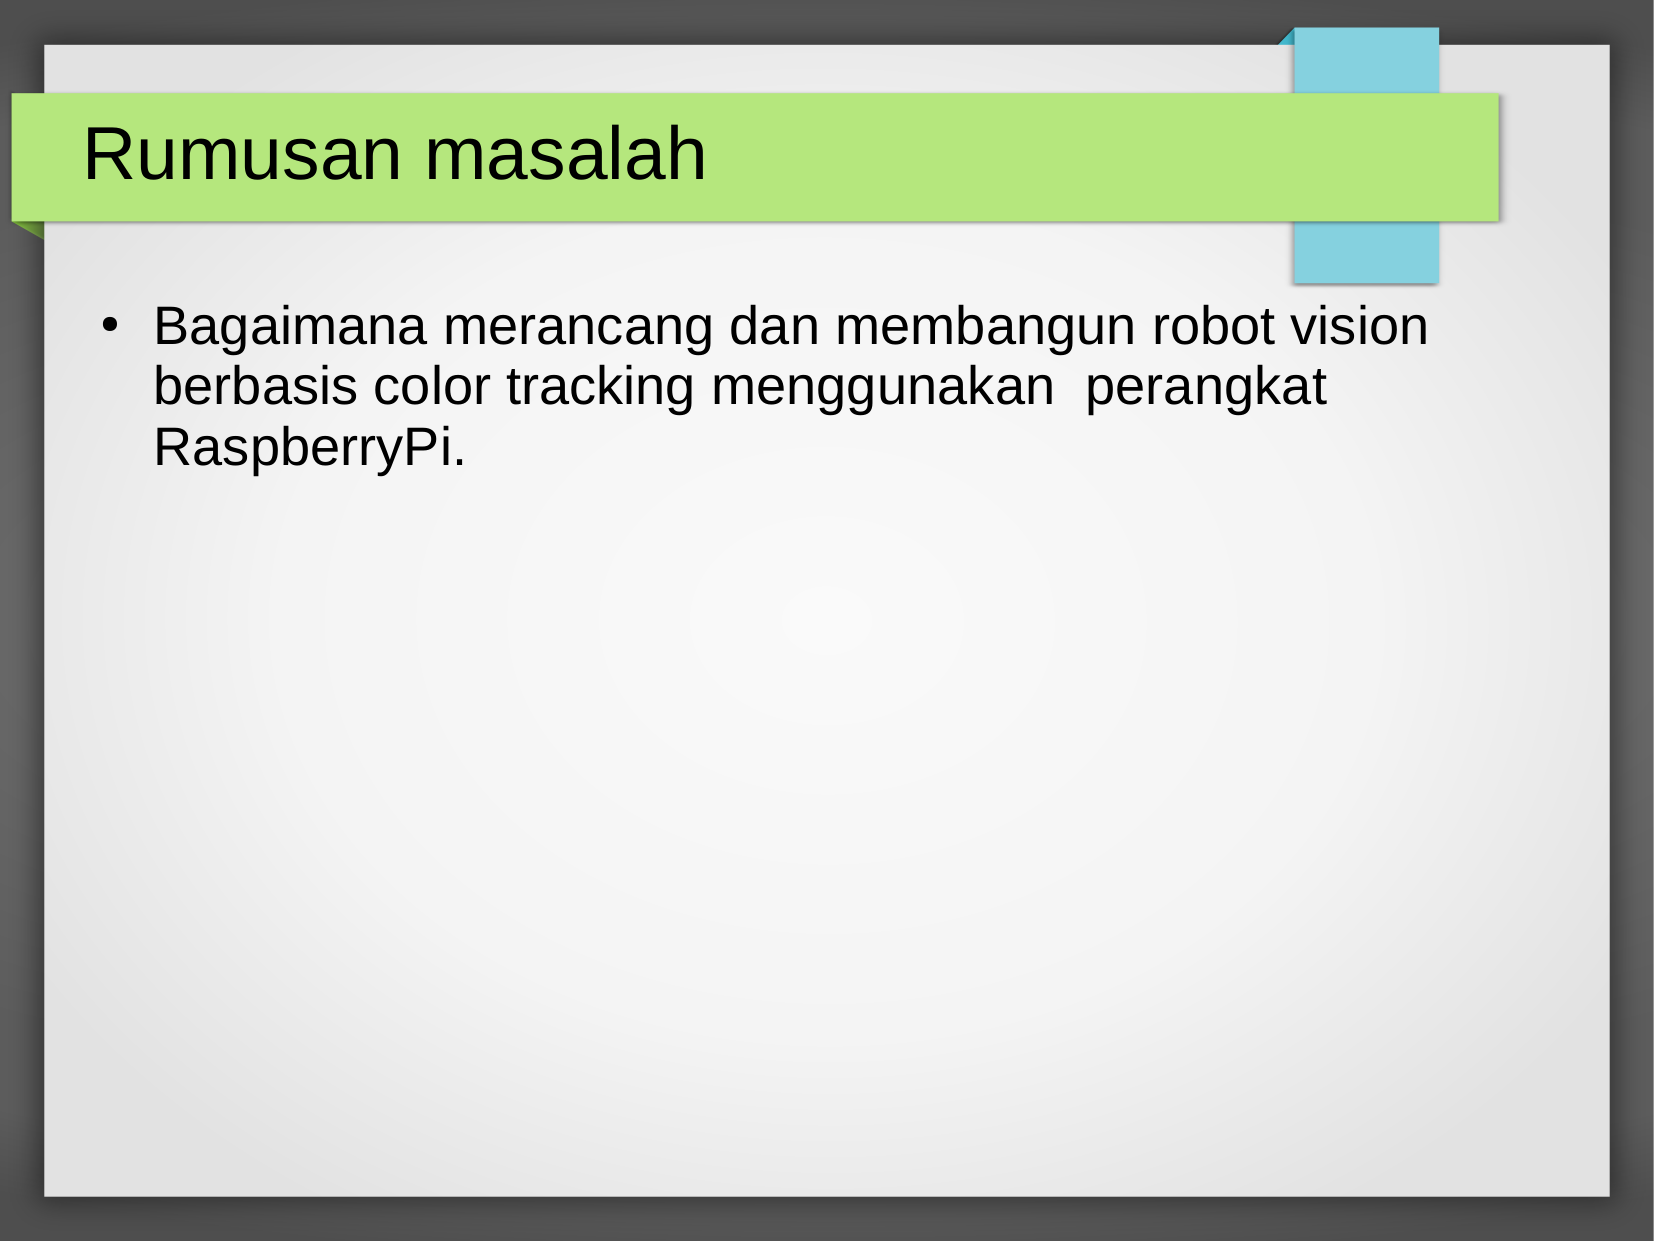

# Rumusan masalah
Bagaimana merancang dan membangun robot vision berbasis color tracking menggunakan perangkat RaspberryPi.